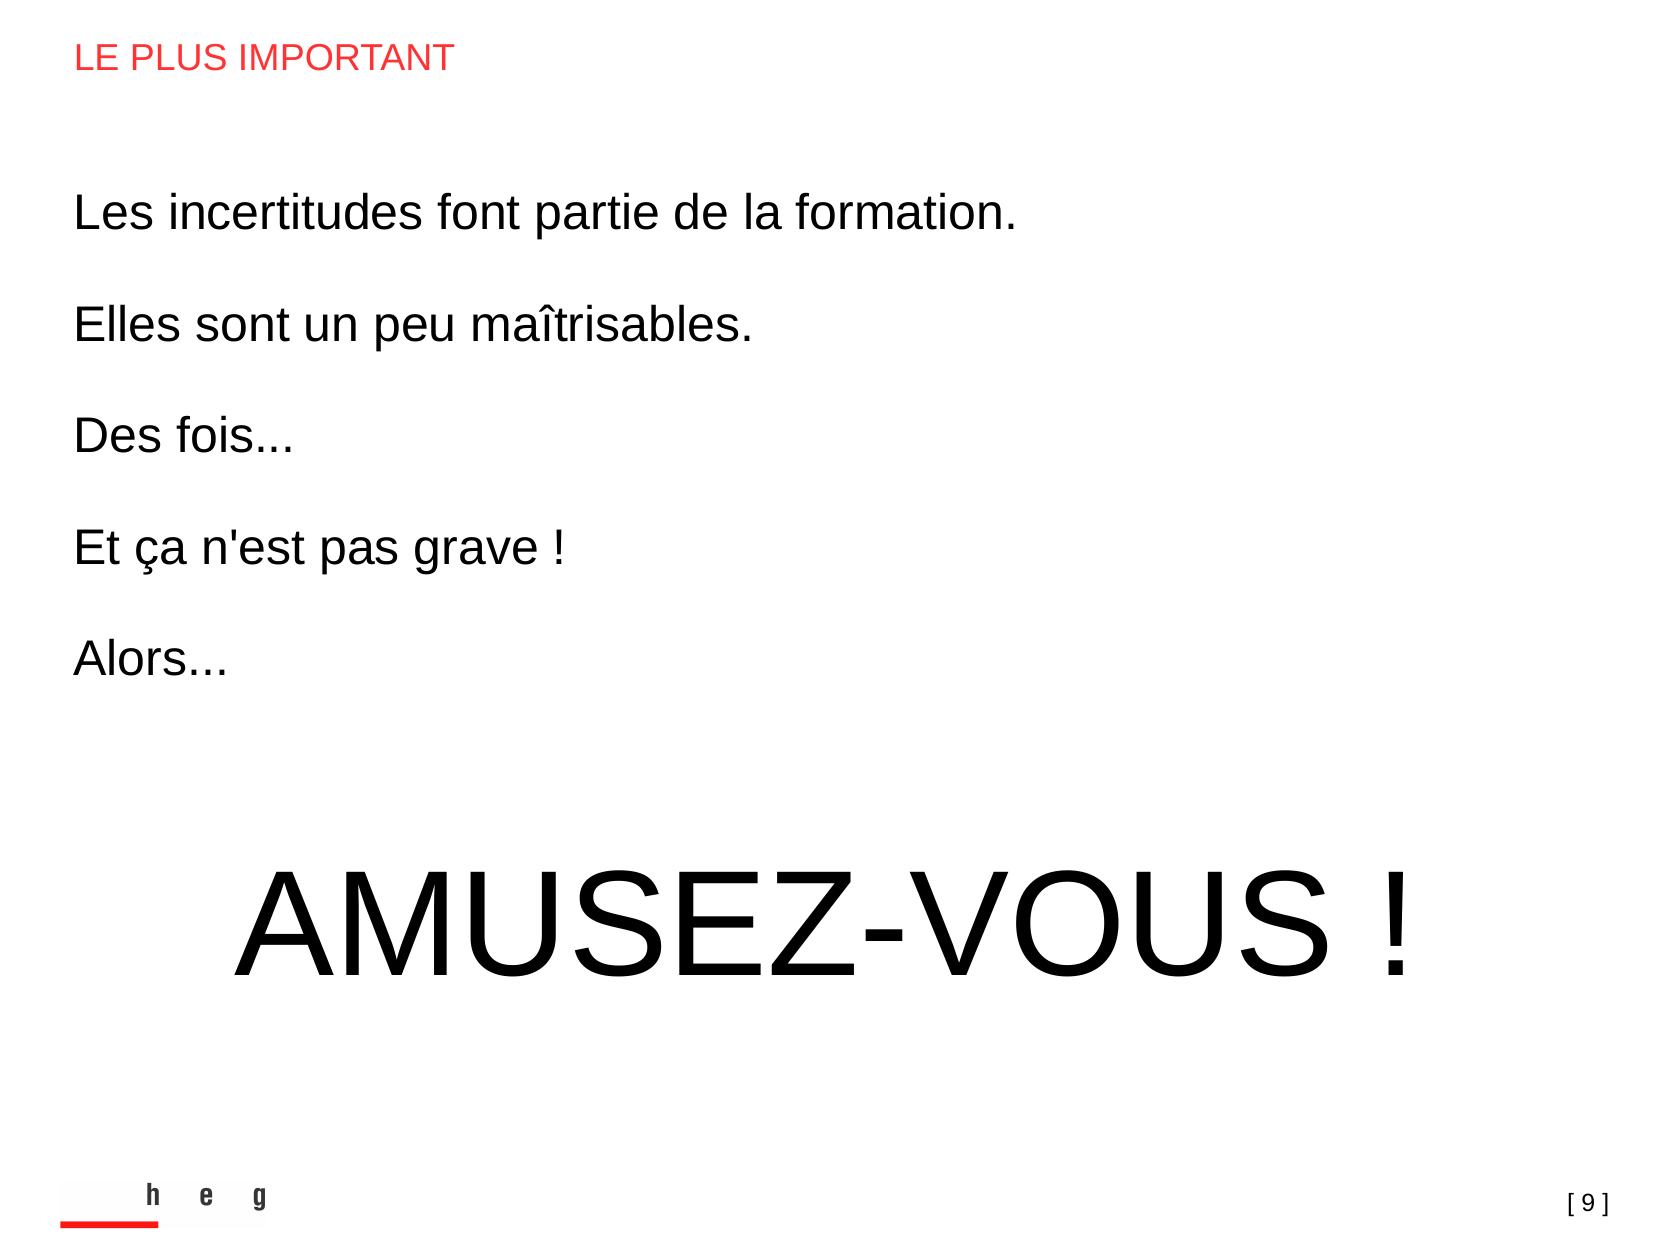

LE PLUS IMPORTANT
Les incertitudes font partie de la formation.
Elles sont un peu maîtrisables.
Des fois...
Et ça n'est pas grave !
Alors...
AMUSEZ-VOUS !